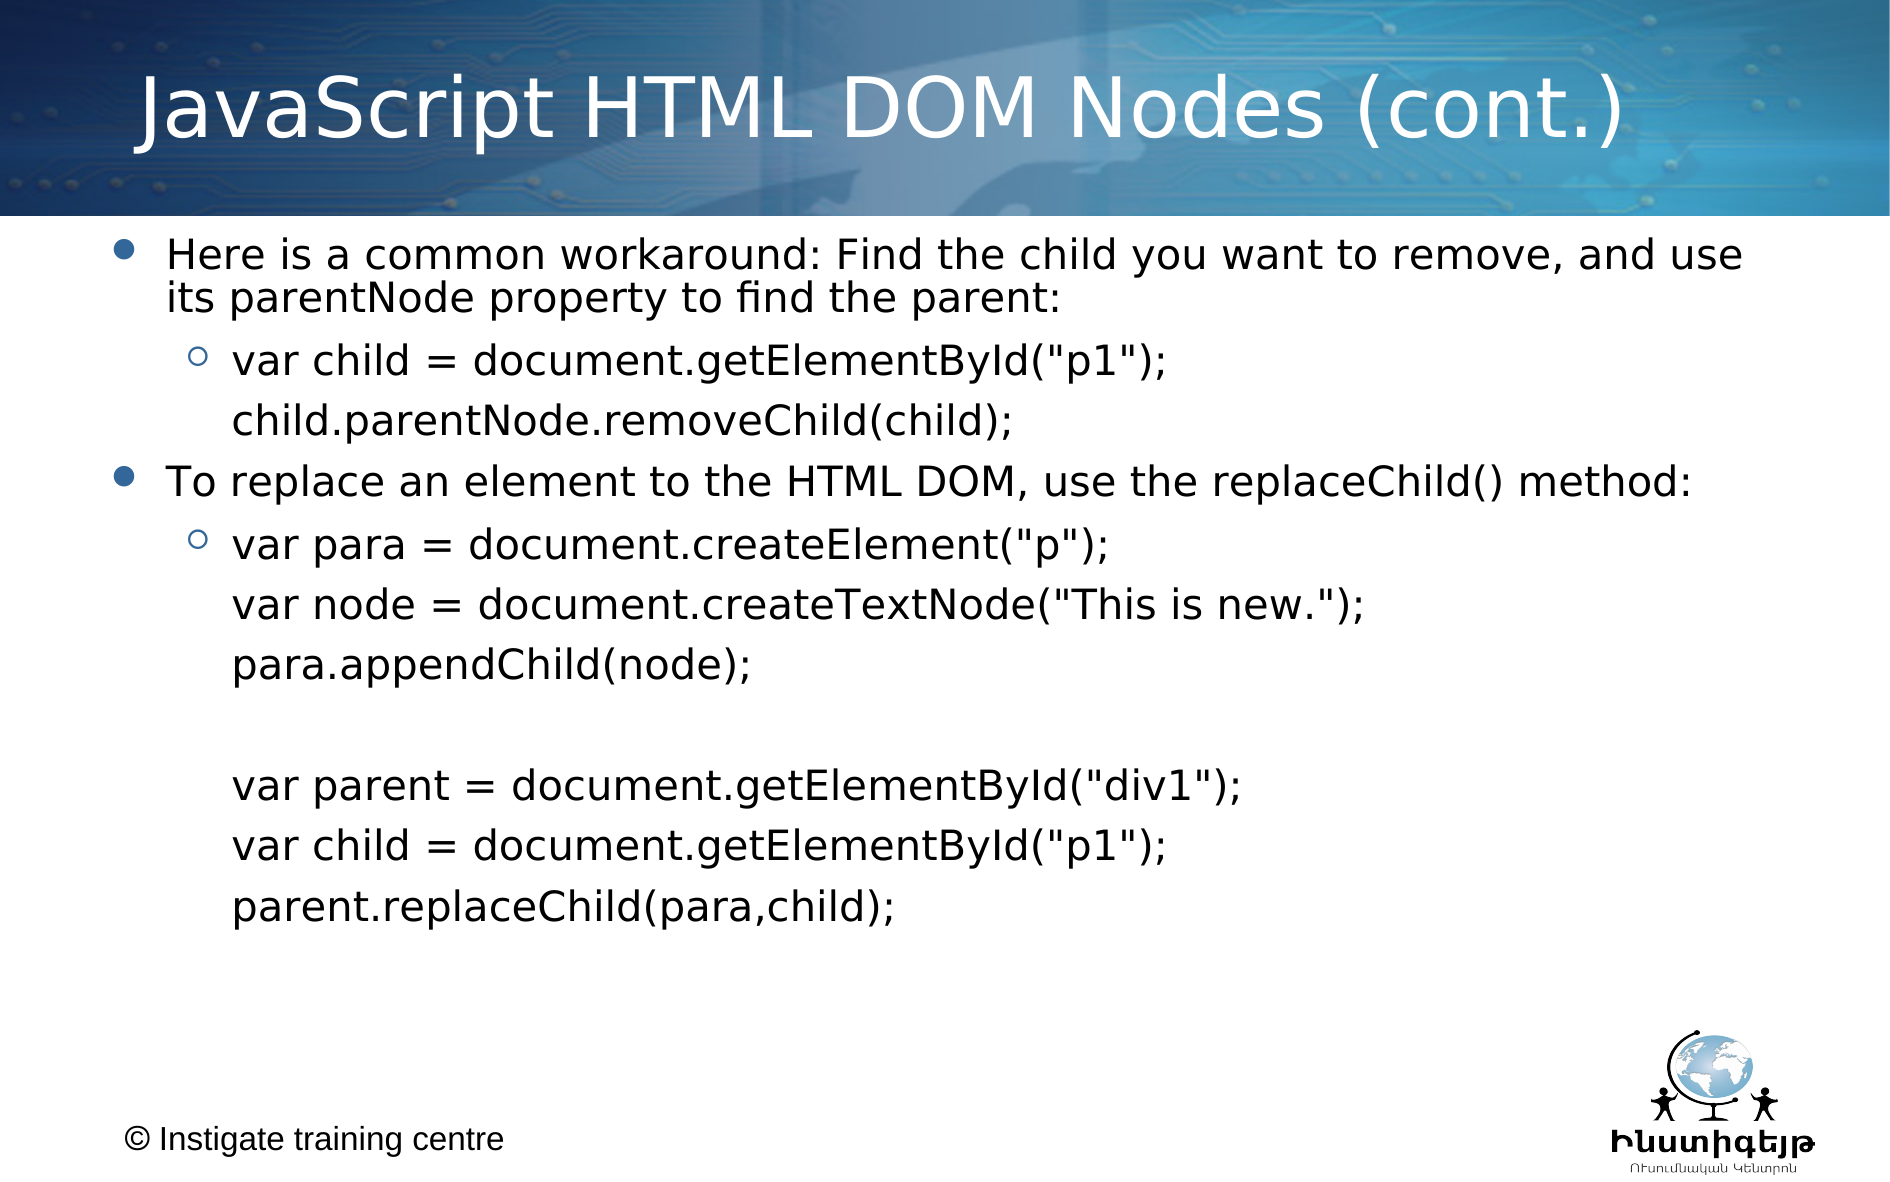

JavaScript HTML DOM Nodes (cont.)
# Here is a common workaround: Find the child you want to remove, and use its parentNode property to find the parent:
var child = document.getElementById("p1");
child.parentNode.removeChild(child);
To replace an element to the HTML DOM, use the replaceChild() method:
var para = document.createElement("p");
var node = document.createTextNode("This is new.");
para.appendChild(node);
var parent = document.getElementById("div1");
var child = document.getElementById("p1");
parent.replaceChild(para,child);